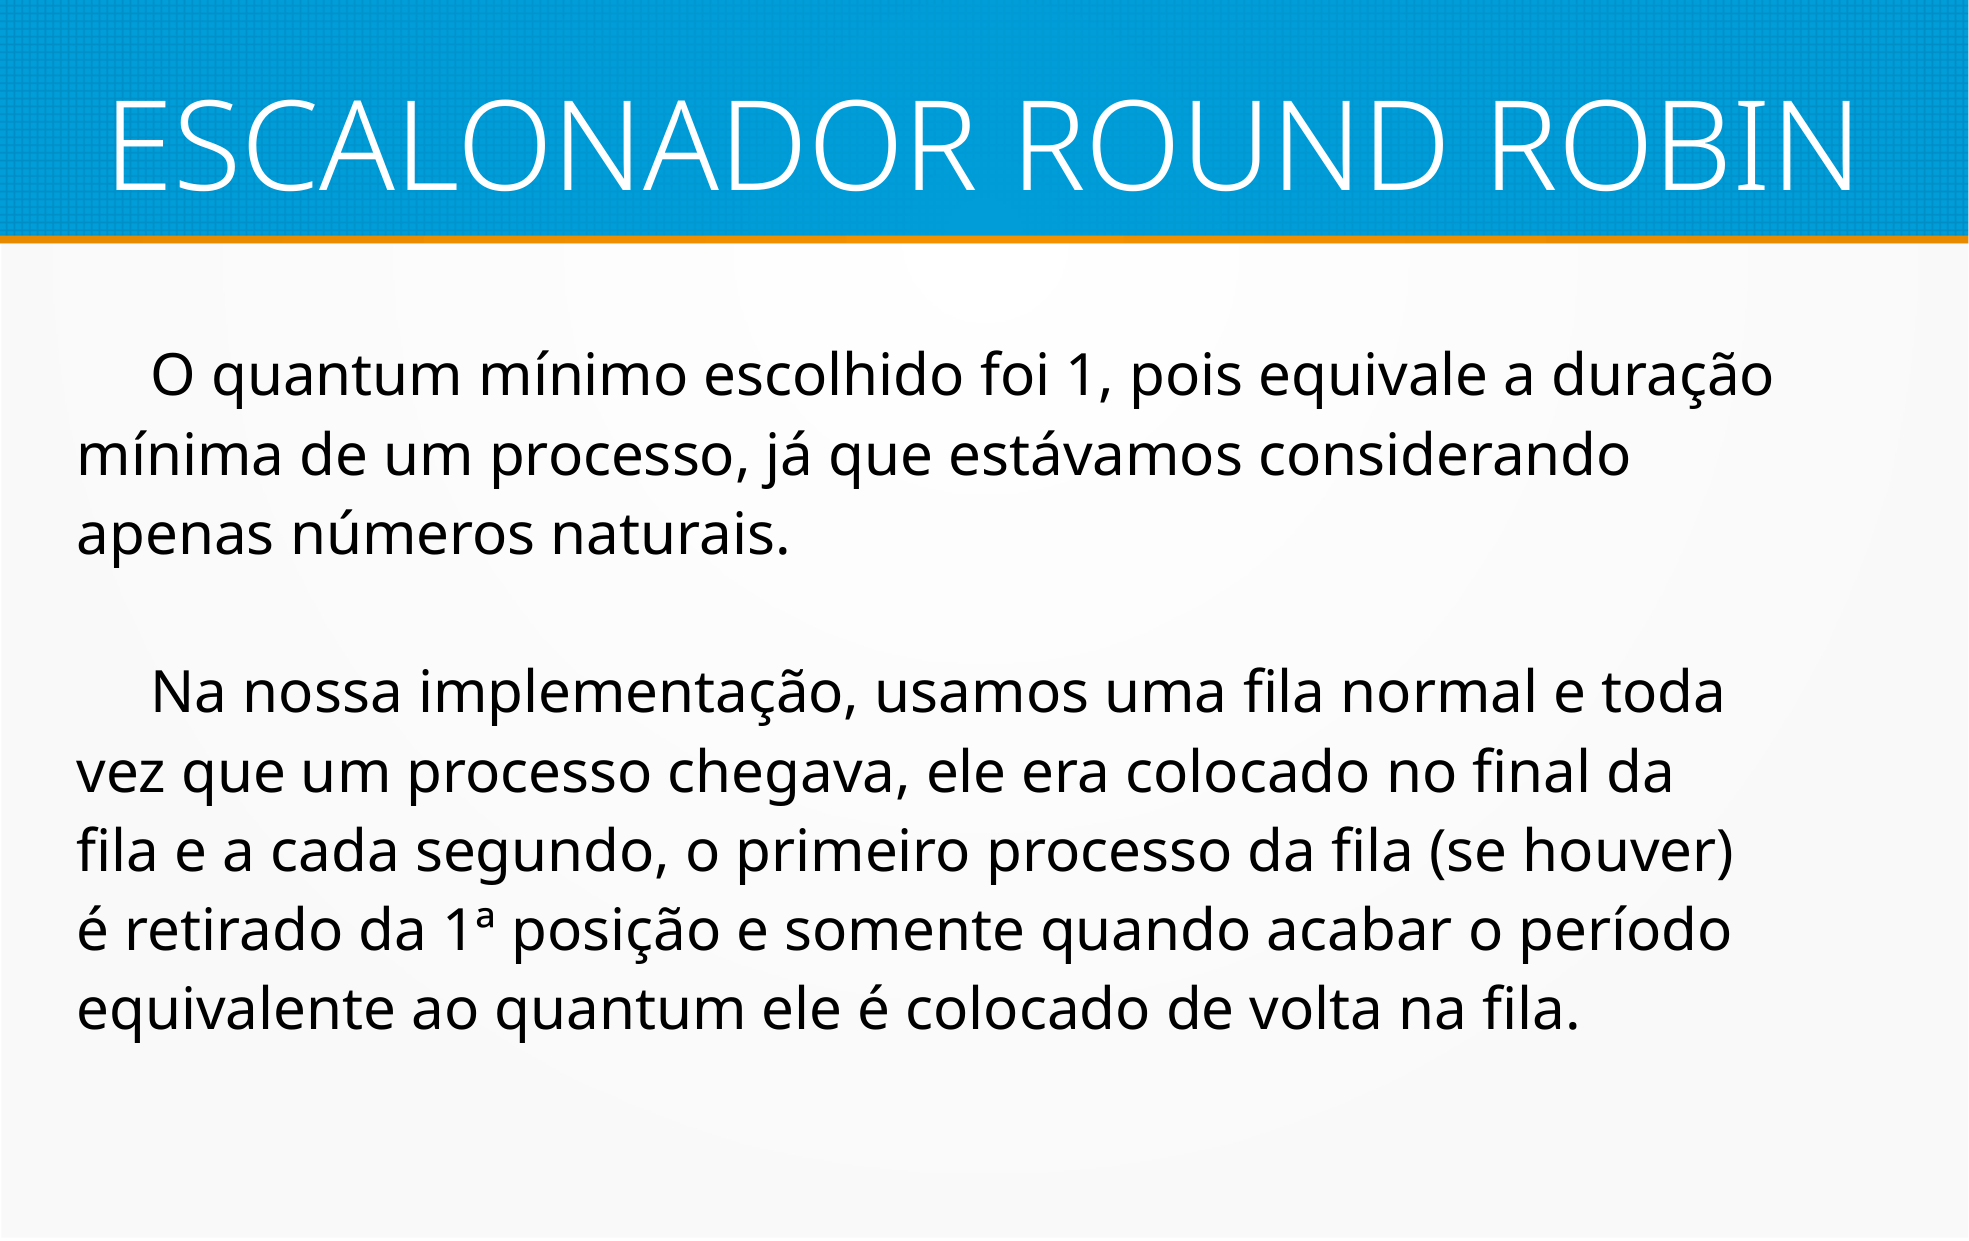

# ESCALONADOR ROUND ROBIN
	O quantum mínimo escolhido foi 1, pois equivale a duração
mínima de um processo, já que estávamos considerando
apenas números naturais.
	Na nossa implementação, usamos uma fila normal e toda
vez que um processo chegava, ele era colocado no final da
fila e a cada segundo, o primeiro processo da fila (se houver)
é retirado da 1ª posição e somente quando acabar o período
equivalente ao quantum ele é colocado de volta na fila.